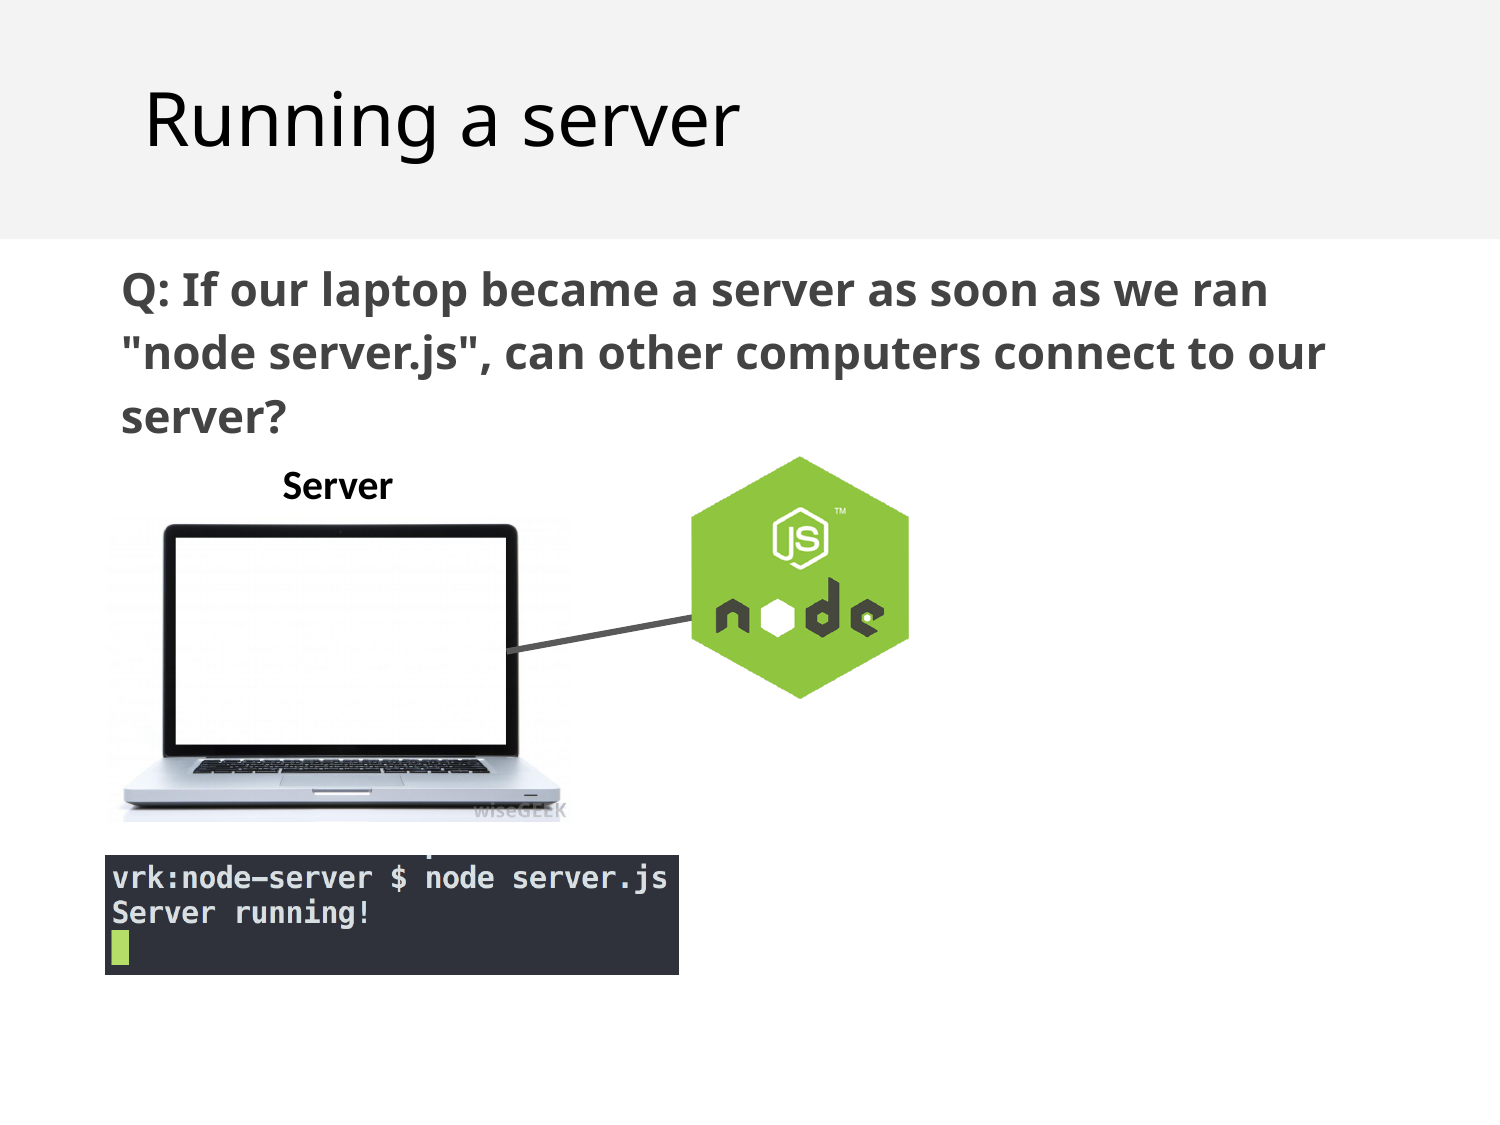

# Running a server
Q: If our laptop became a server as soon as we ran "node server.js", can other computers connect to our server?
Server